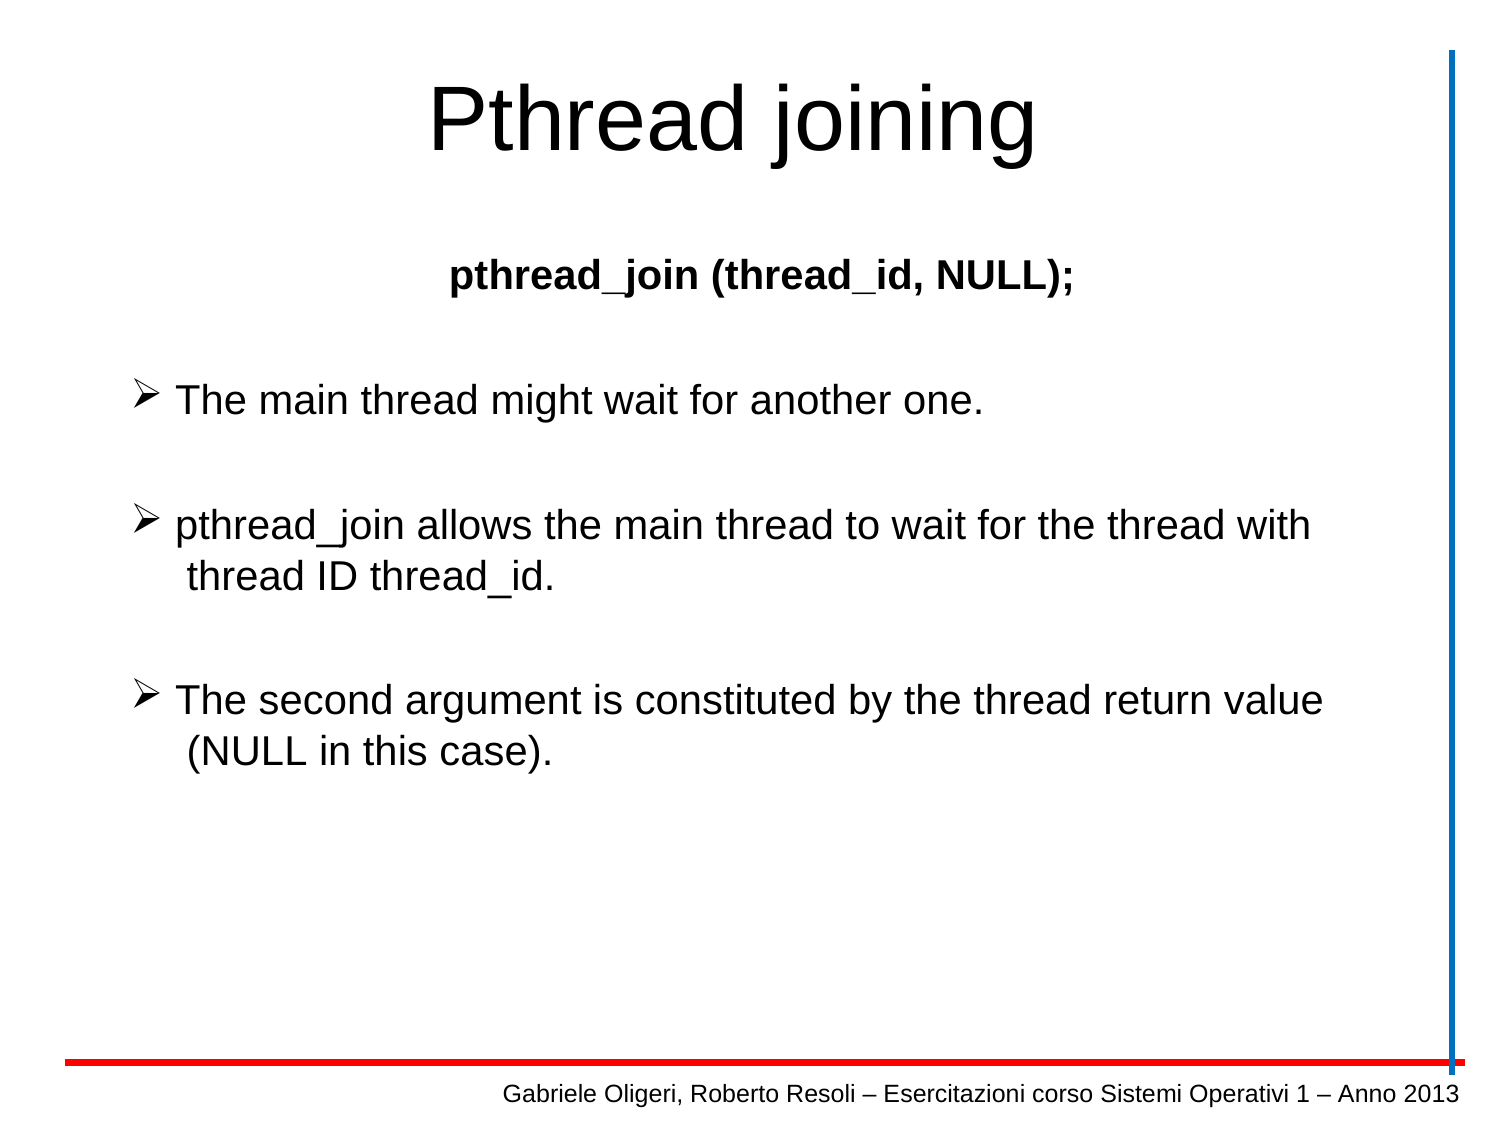

# Pthread joining
pthread_join (thread_id, NULL);
 The main thread might wait for another one.
 pthread_join allows the main thread to wait for the thread with thread ID thread_id.
 The second argument is constituted by the thread return value (NULL in this case).